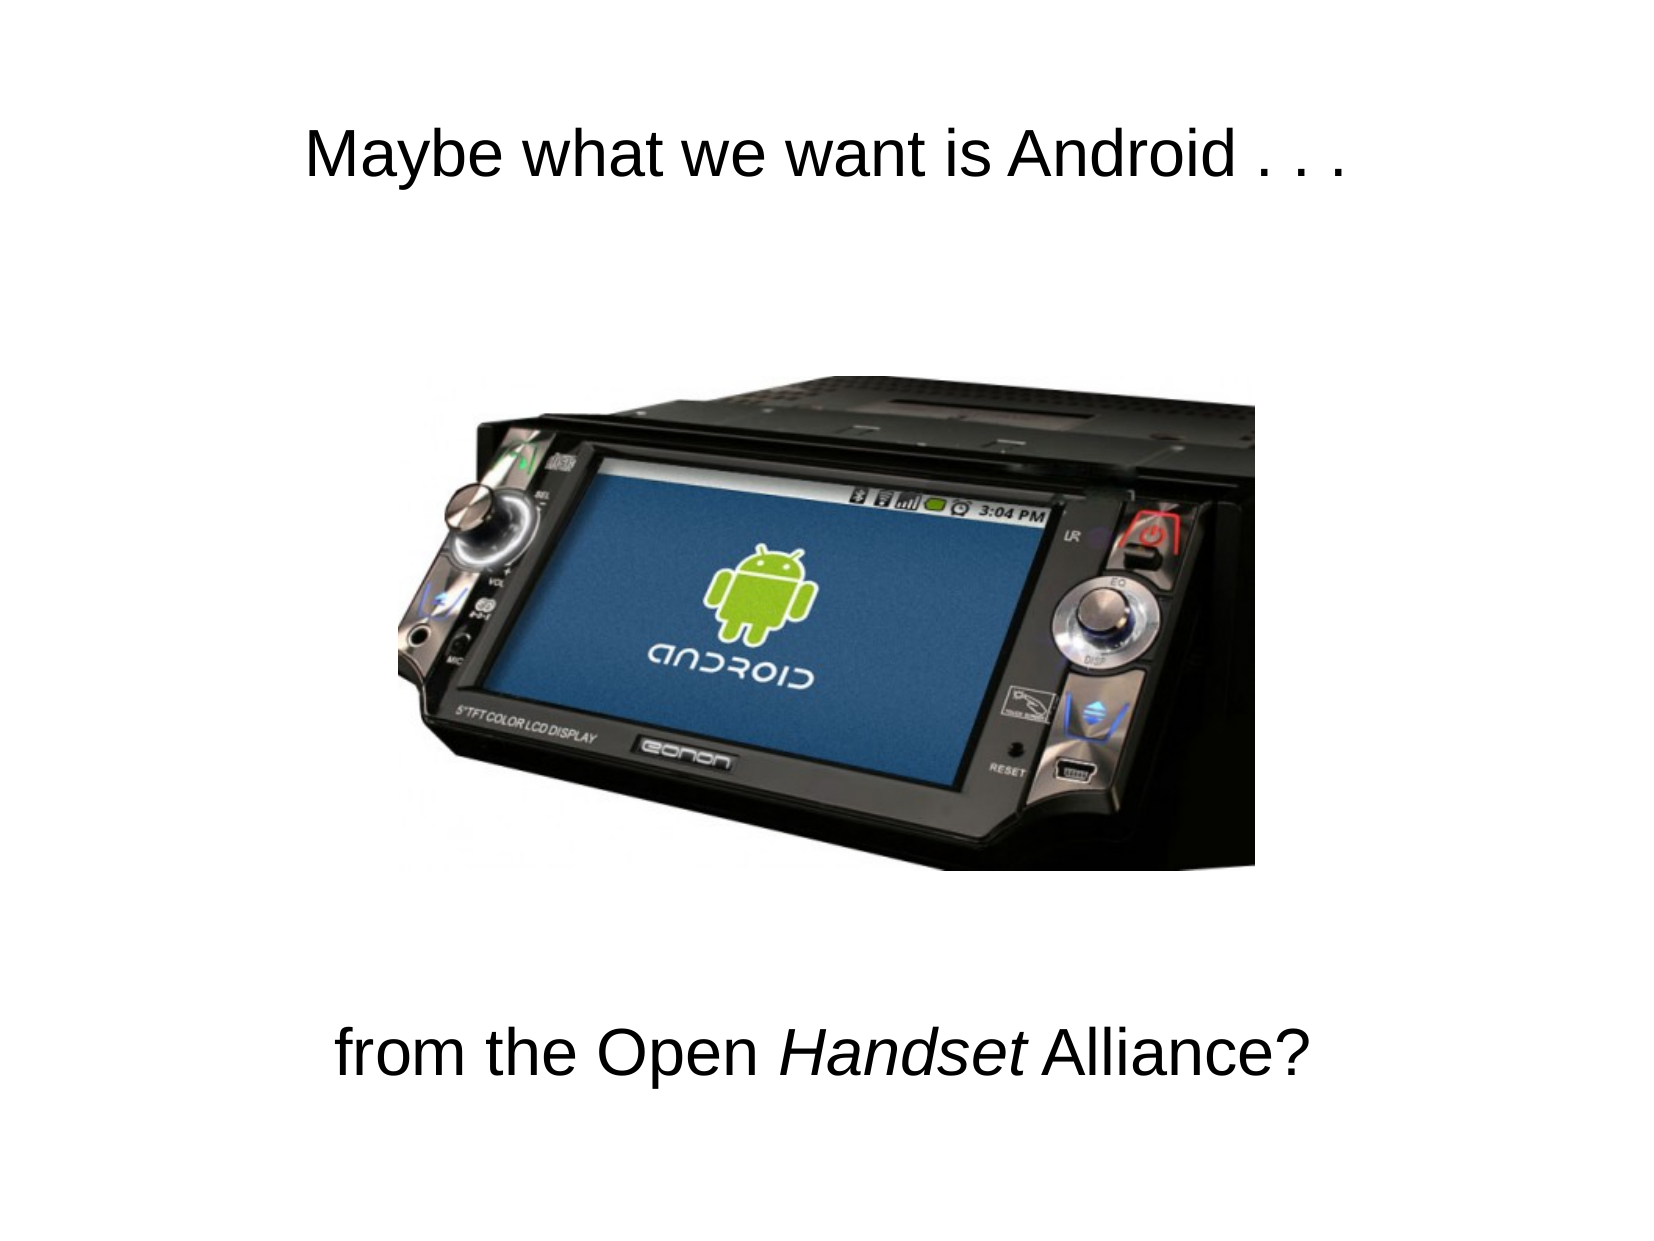

# Maybe what we want is Android . . .
from the Open Handset Alliance?